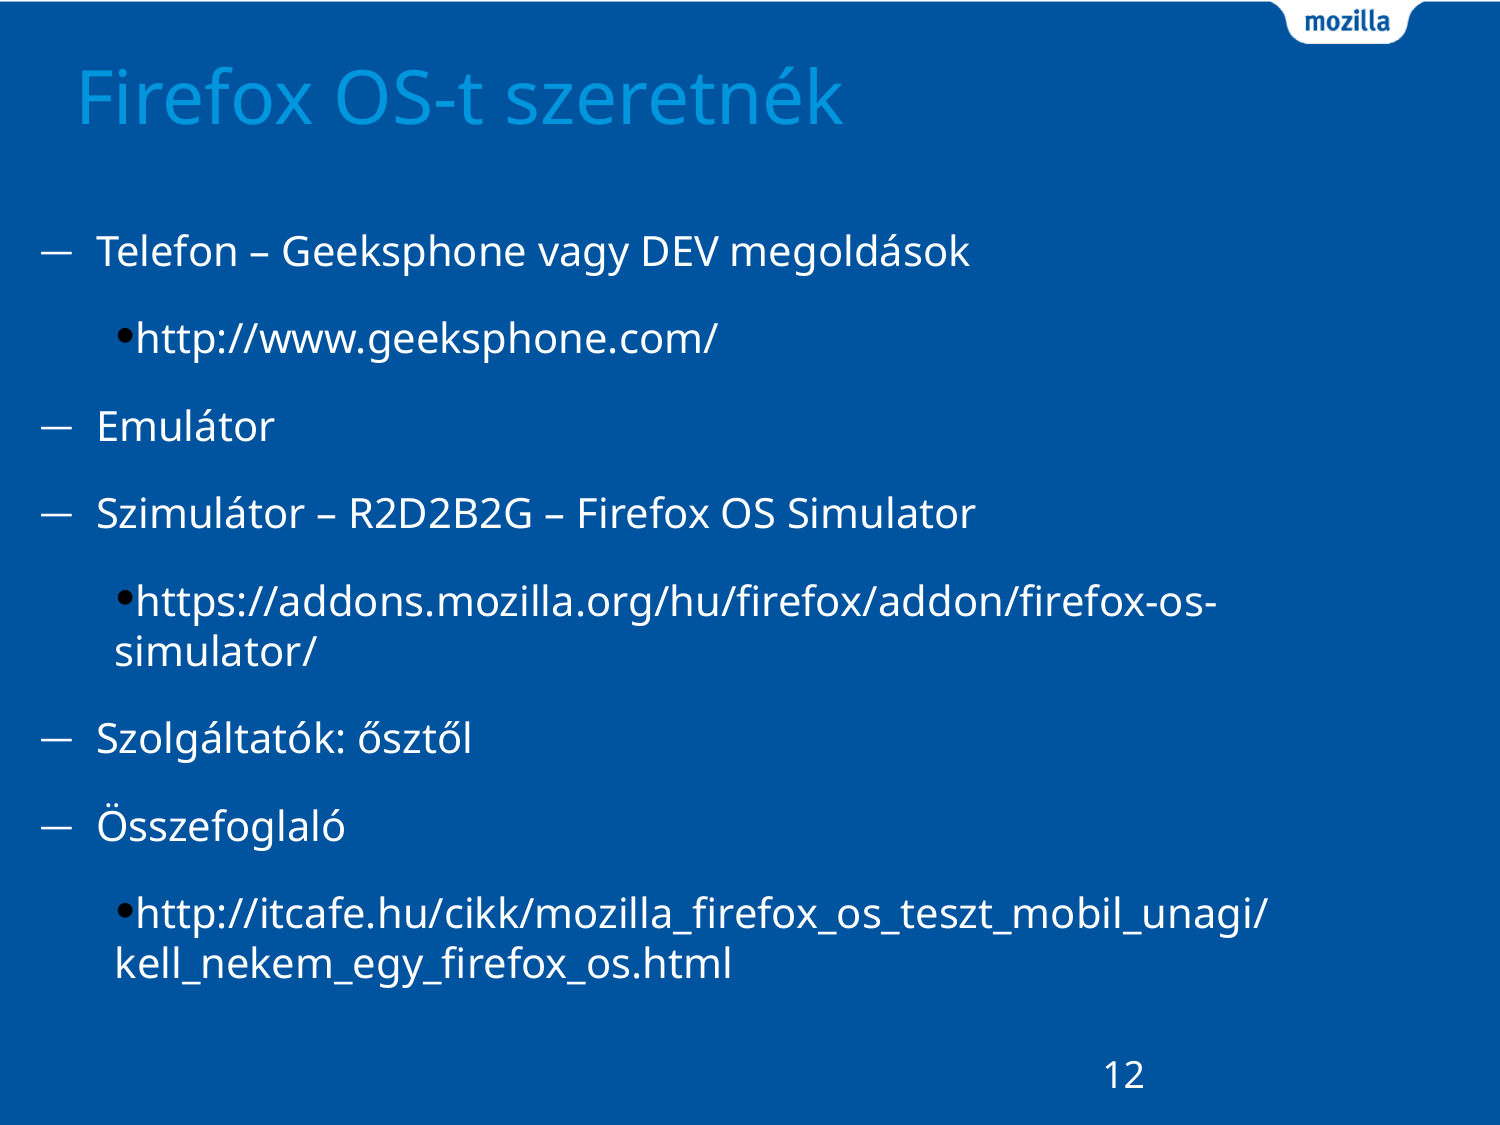

# Firefox OS-t szeretnék
Telefon – Geeksphone vagy DEV megoldások
http://www.geeksphone.com/
Emulátor
Szimulátor – R2D2B2G – Firefox OS Simulator
https://addons.mozilla.org/hu/firefox/addon/firefox-os-simulator/
Szolgáltatók: ősztől
Összefoglaló
http://itcafe.hu/cikk/mozilla_firefox_os_teszt_mobil_unagi/kell_nekem_egy_firefox_os.html